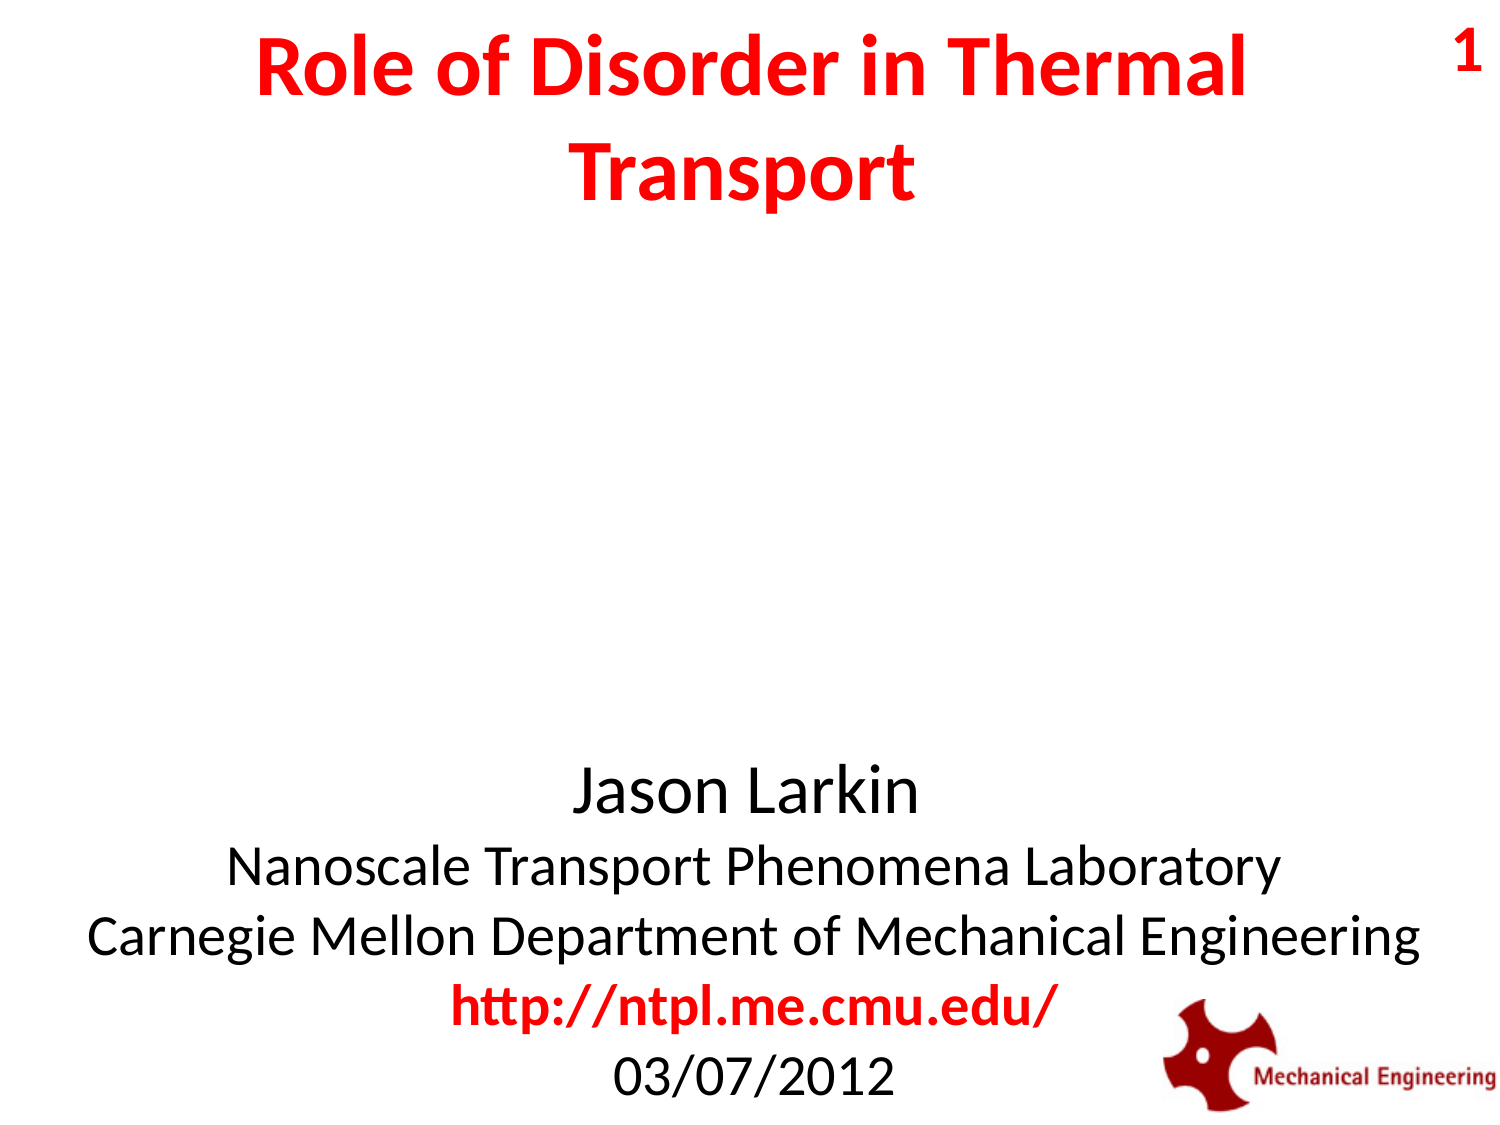

# Role of Disorder in Thermal Transport
1
Jason Larkin
Nanoscale Transport Phenomena Laboratory
Carnegie Mellon Department of Mechanical Engineering
http://ntpl.me.cmu.edu/
03/07/2012